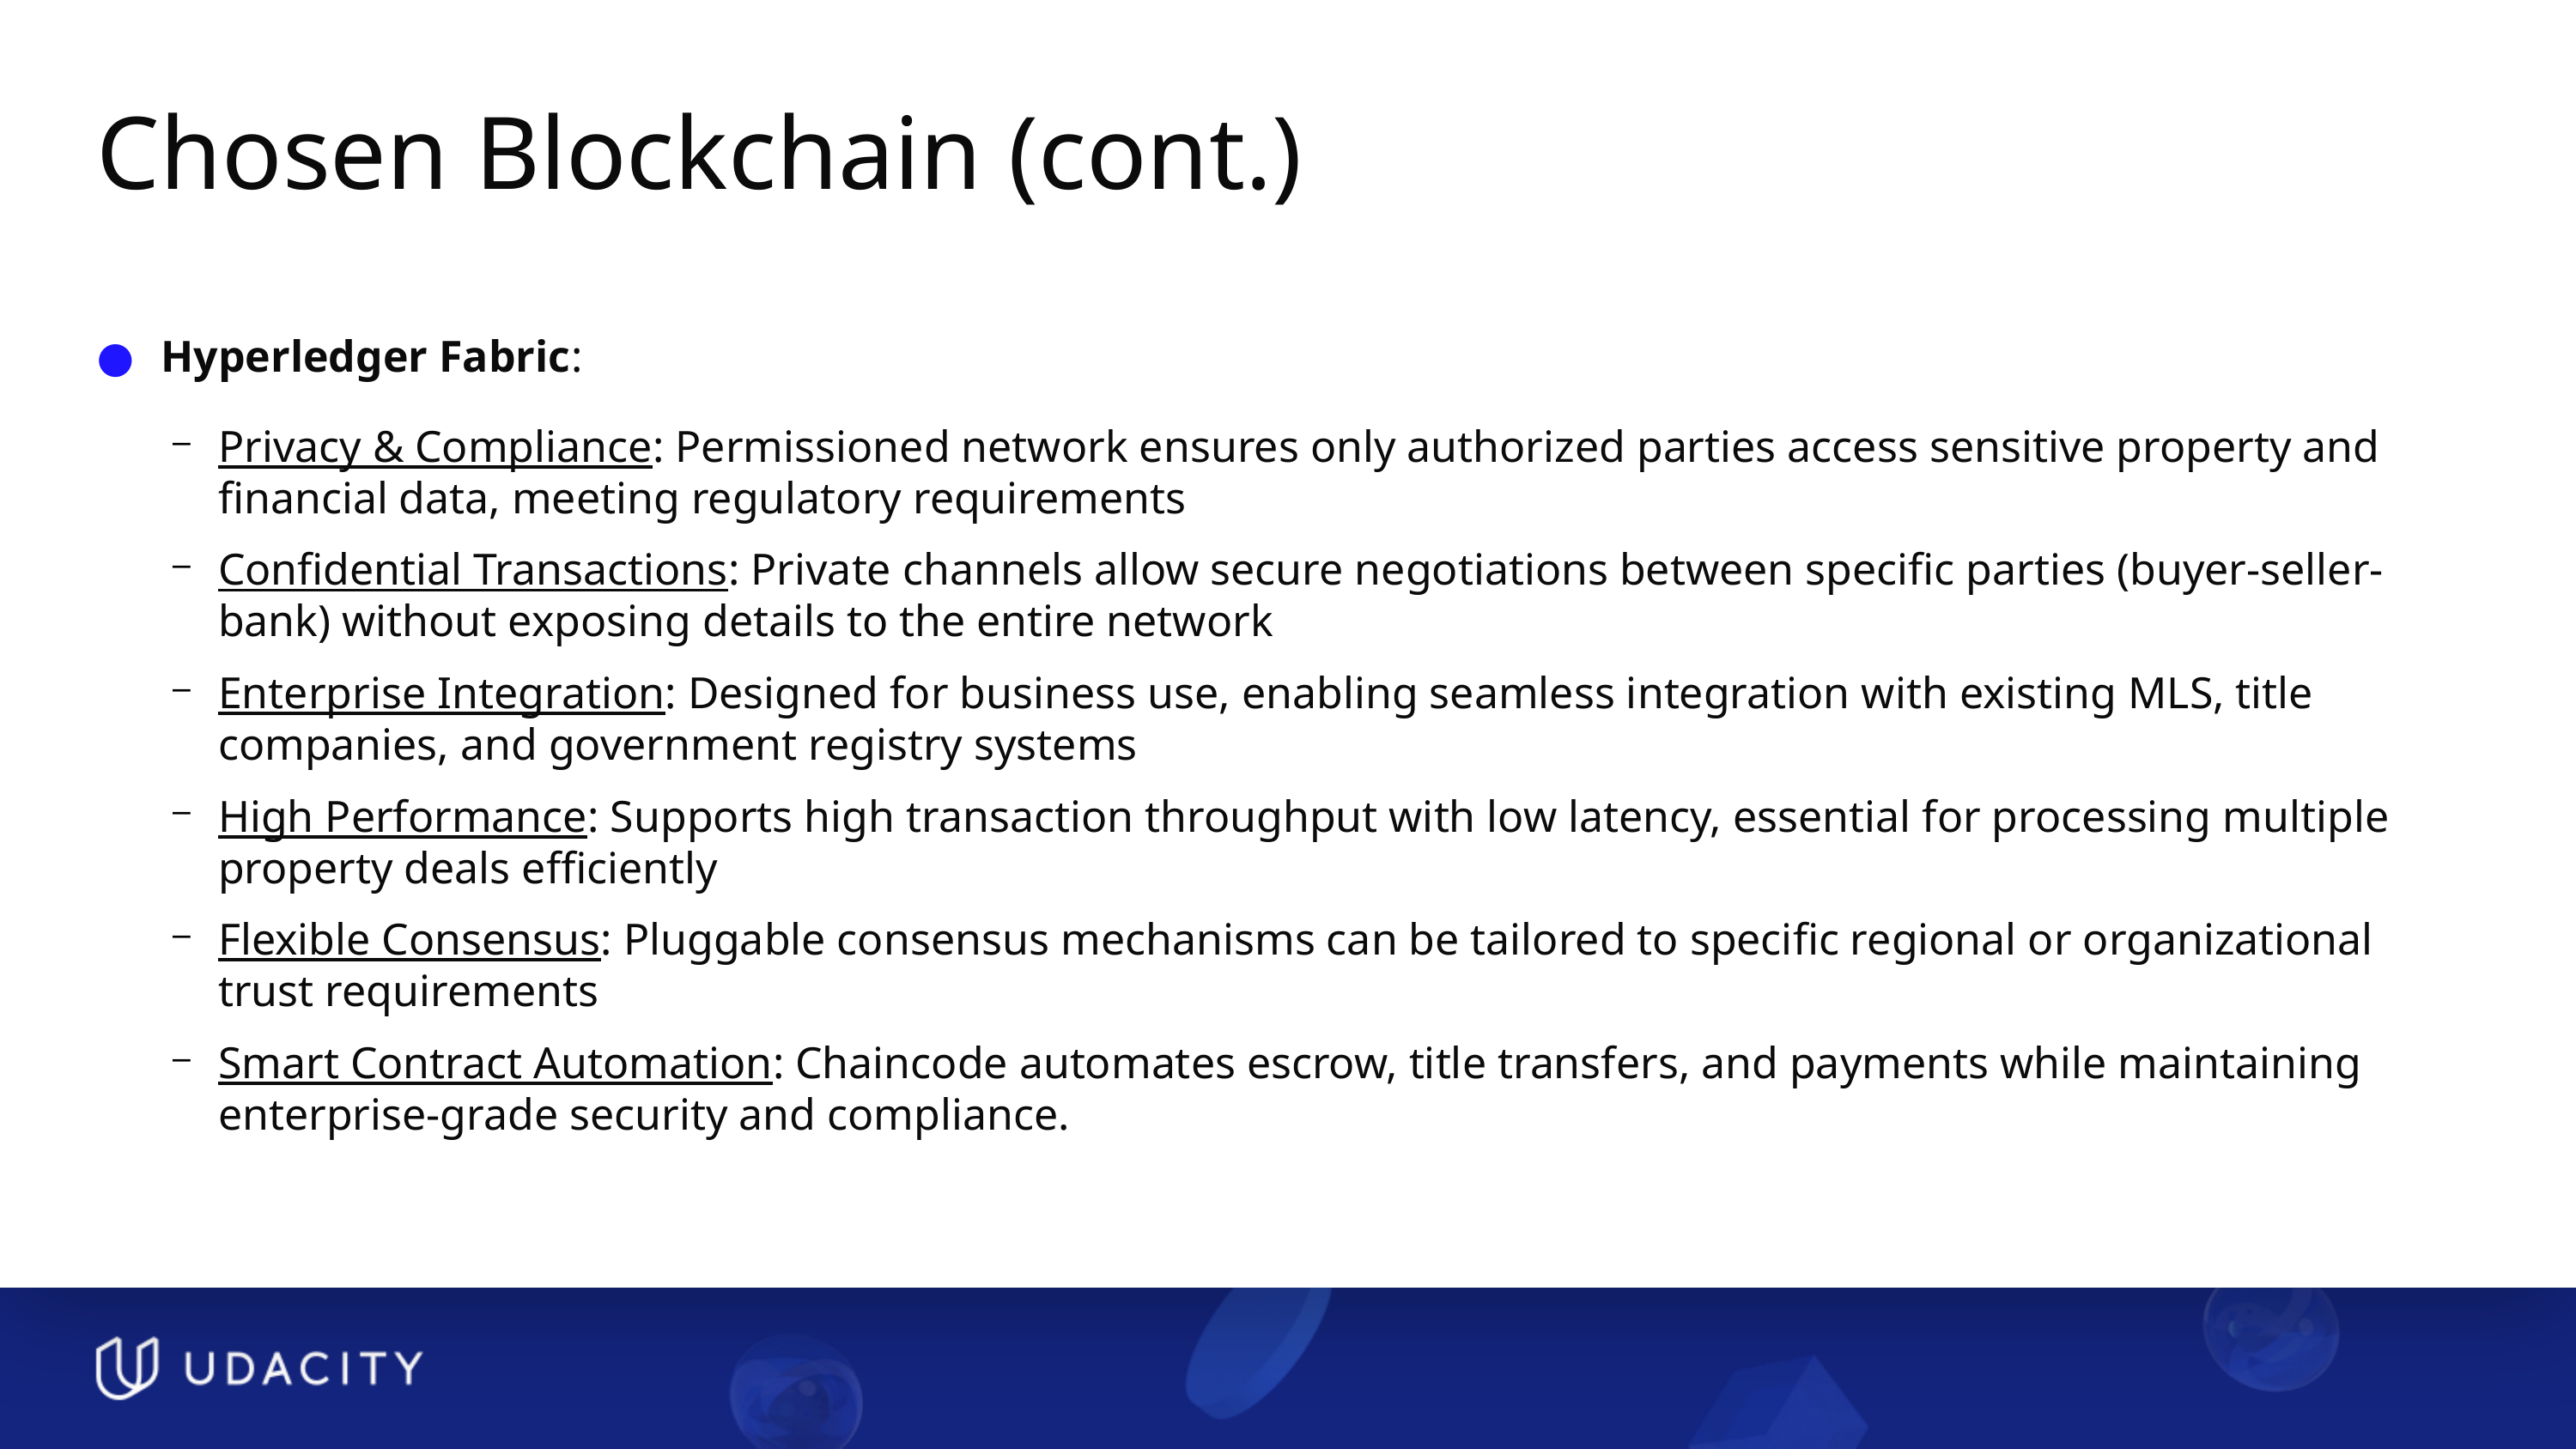

# Chosen Blockchain (cont.)
Hyperledger Fabric:
Privacy & Compliance: Permissioned network ensures only authorized parties access sensitive property and financial data, meeting regulatory requirements
Confidential Transactions: Private channels allow secure negotiations between specific parties (buyer-seller-bank) without exposing details to the entire network
Enterprise Integration: Designed for business use, enabling seamless integration with existing MLS, title companies, and government registry systems
High Performance: Supports high transaction throughput with low latency, essential for processing multiple property deals efficiently
Flexible Consensus: Pluggable consensus mechanisms can be tailored to specific regional or organizational trust requirements
Smart Contract Automation: Chaincode automates escrow, title transfers, and payments while maintaining enterprise-grade security and compliance.